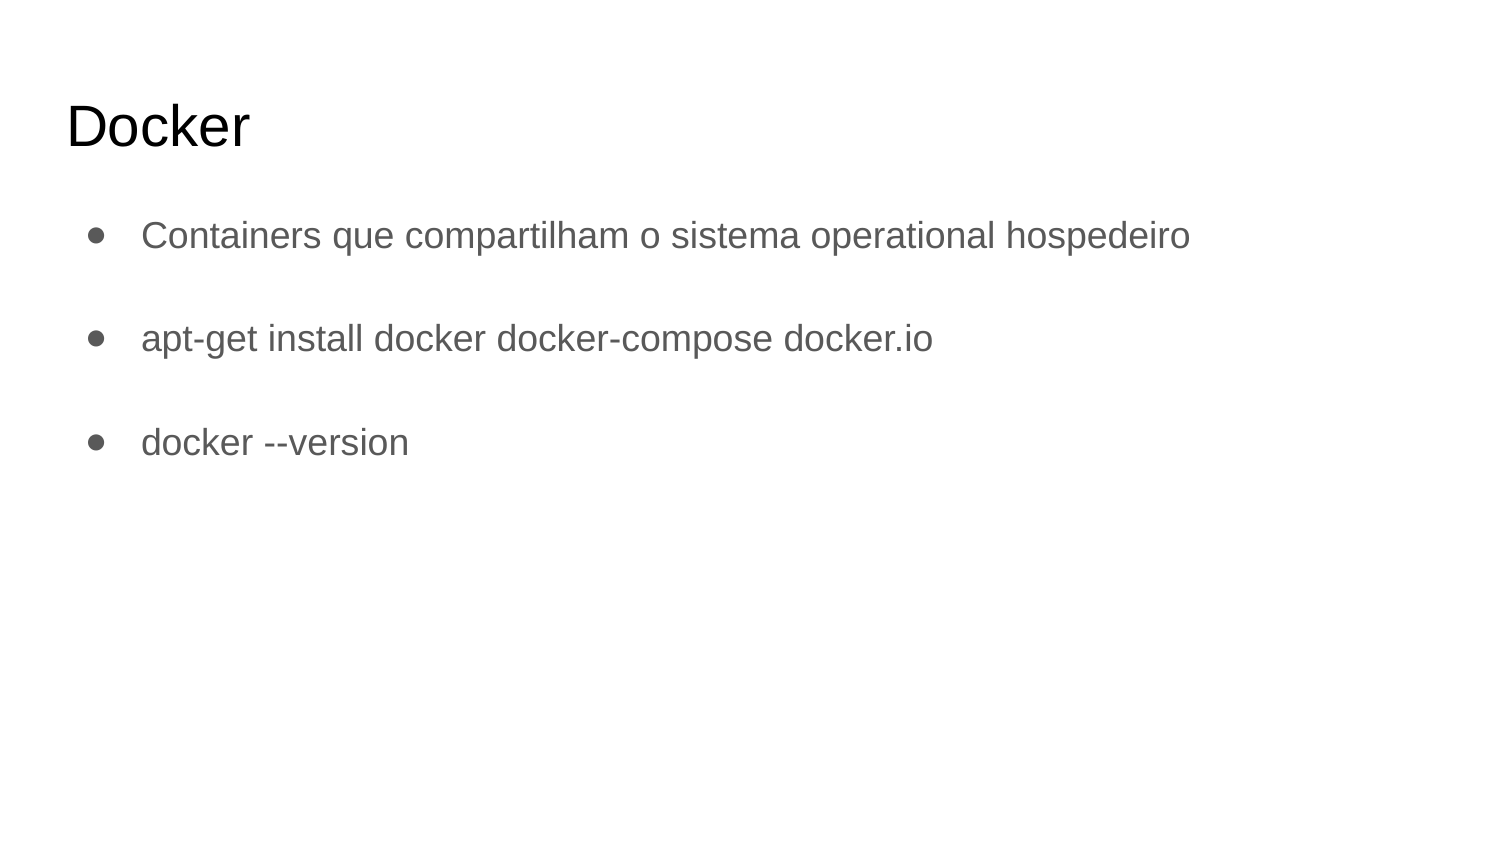

# Docker
Containers que compartilham o sistema operational hospedeiro
apt-get install docker docker-compose docker.io
docker --version